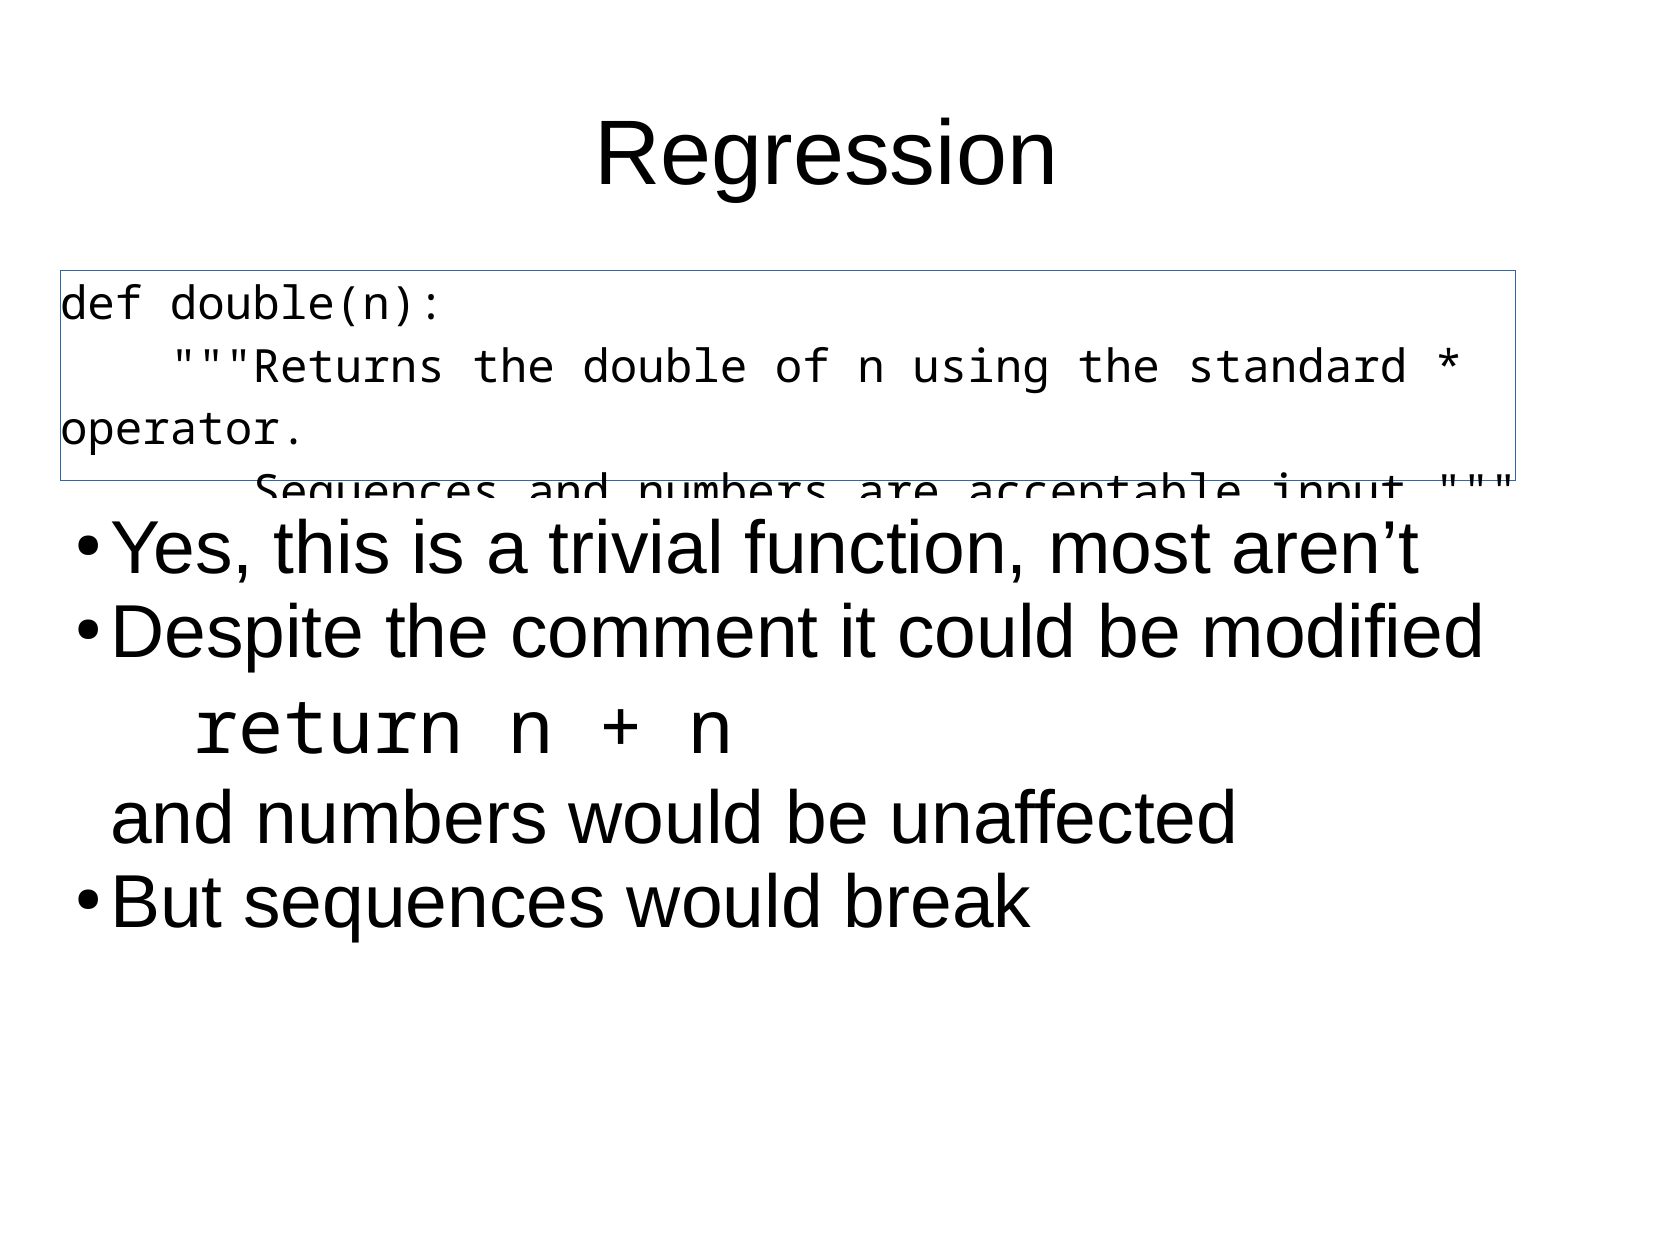

# Regression
def double(n):
 """Returns the double of n using the standard * operator.
 Sequences and numbers are acceptable input."""
 return n * 2
Yes, this is a trivial function, most aren’t
Despite the comment it could be modified
 return n + n
and numbers would be unaffected
But sequences would break